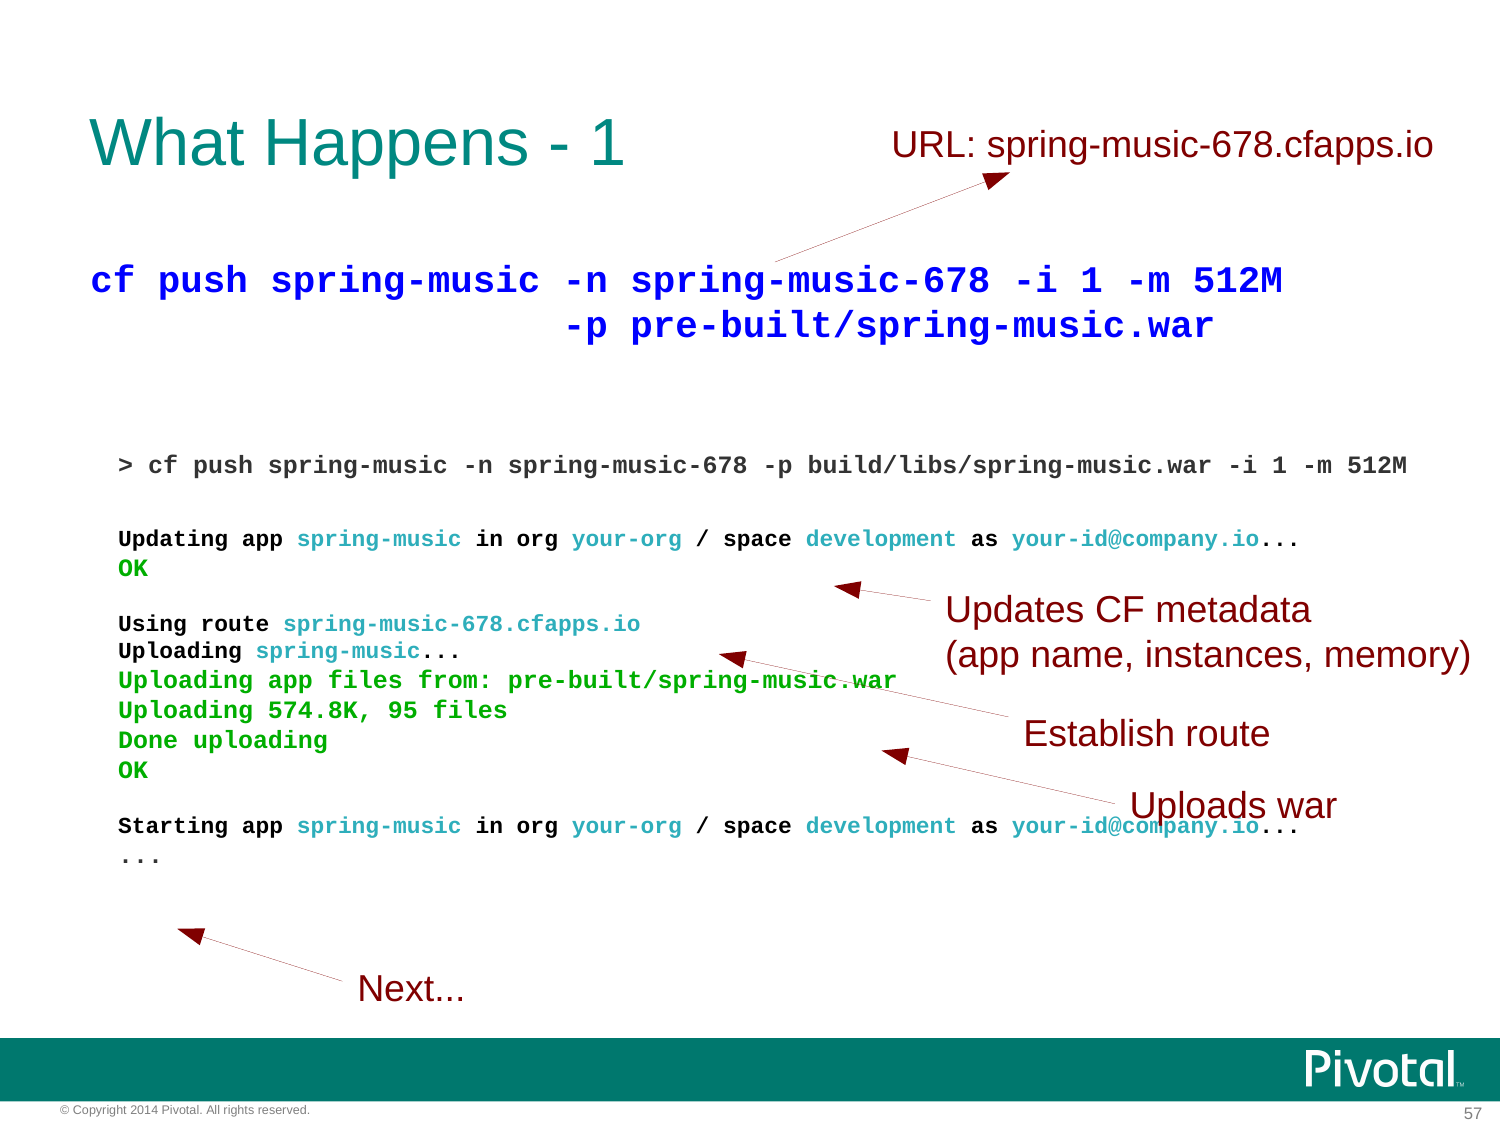

# What Happens - 1
URL: spring-music-678.cfapps.io
cf push spring-music -n spring-music-678 -i 1 -m 512M
 -p pre-built/spring-music.war
> cf push spring-music -n spring-music-678 -p build/libs/spring-music.war -i 1 -m 512M
Updating app spring-music in org your-org / space development as your-id@company.io...
OK
Using route spring-music-678.cfapps.io
Uploading spring-music...
Uploading app files from: pre-built/spring-music.war
Uploading 574.8K, 95 files
Done uploading
OK
Starting app spring-music in org your-org / space development as your-id@company.io...
...
Updates CF metadata
(app name, instances, memory)
Establish route
Uploads war
Next...